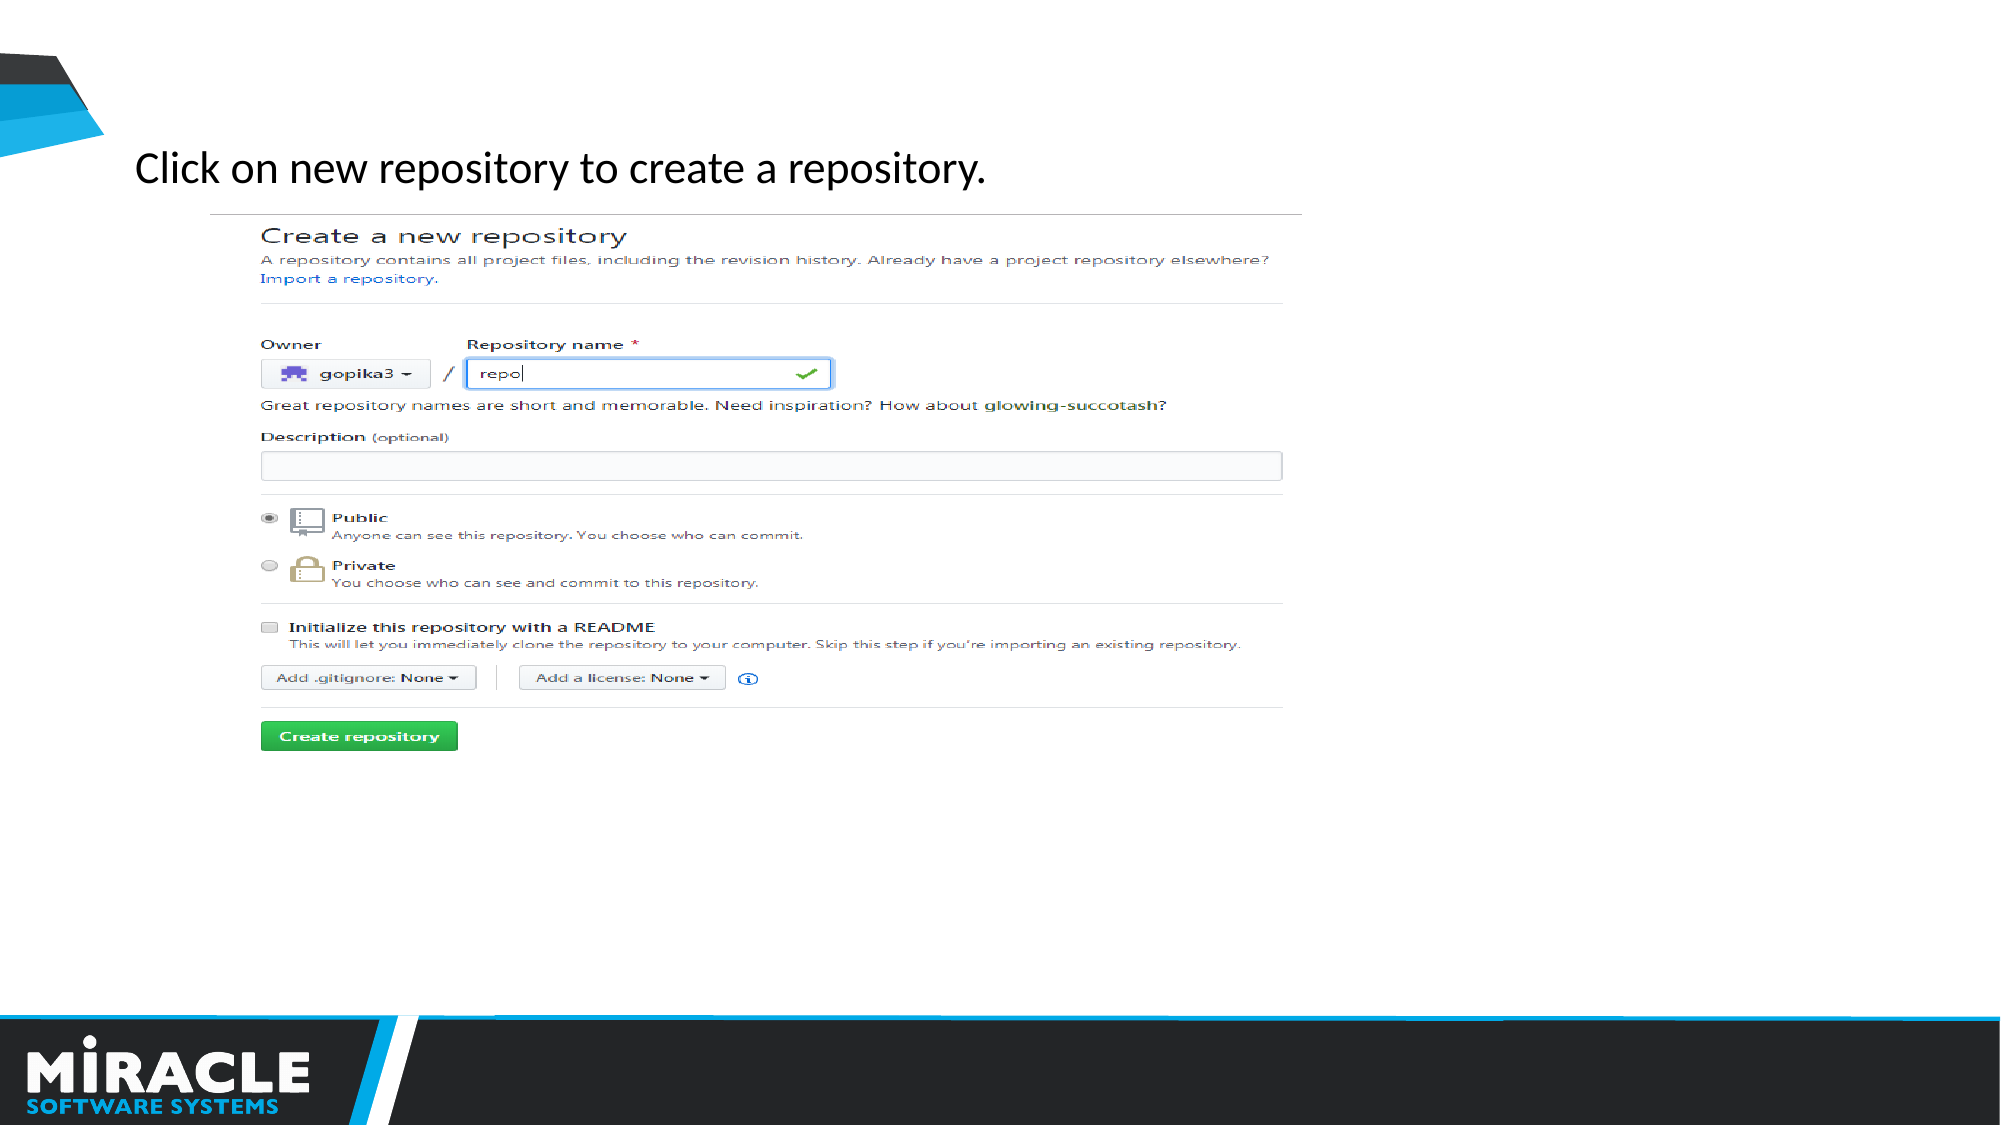

Click on new repository to create a repository.